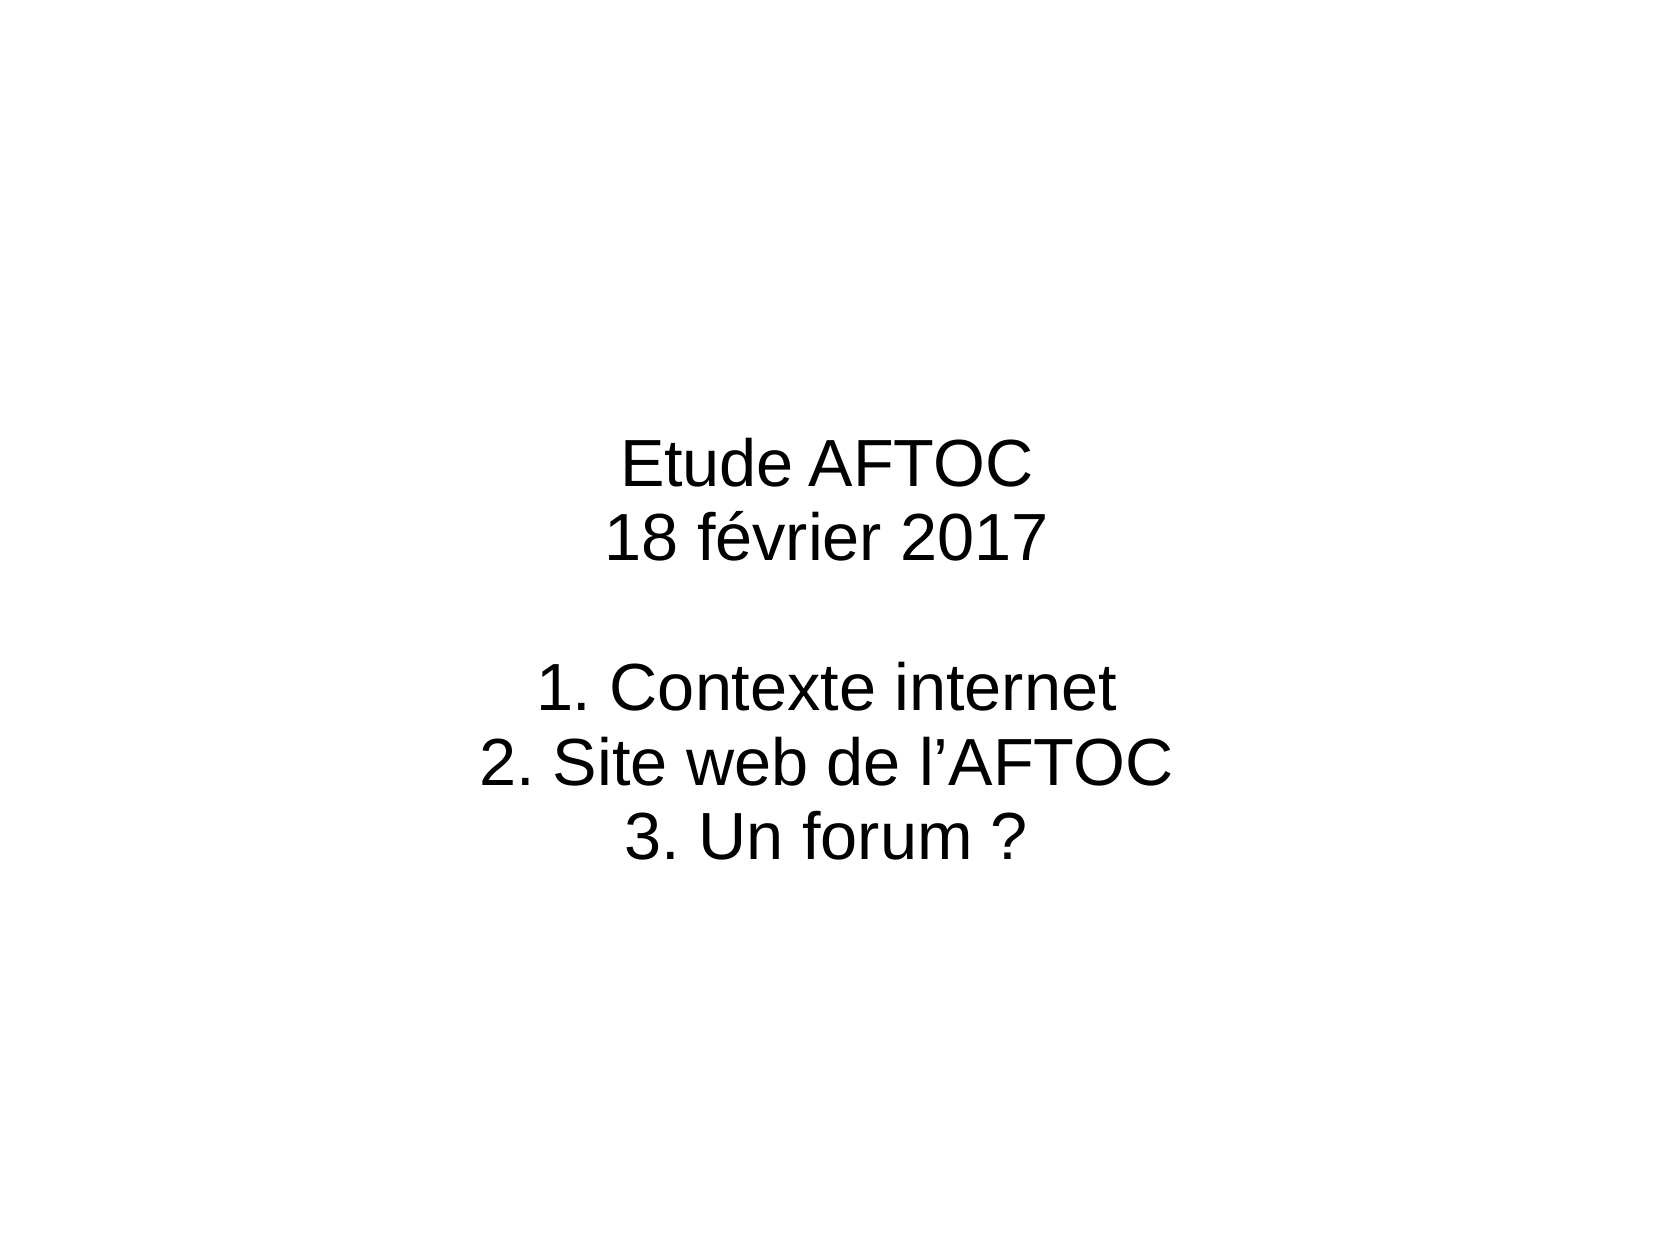

#
Etude AFTOC
18 février 2017
1. Contexte internet
2. Site web de l’AFTOC
3. Un forum ?